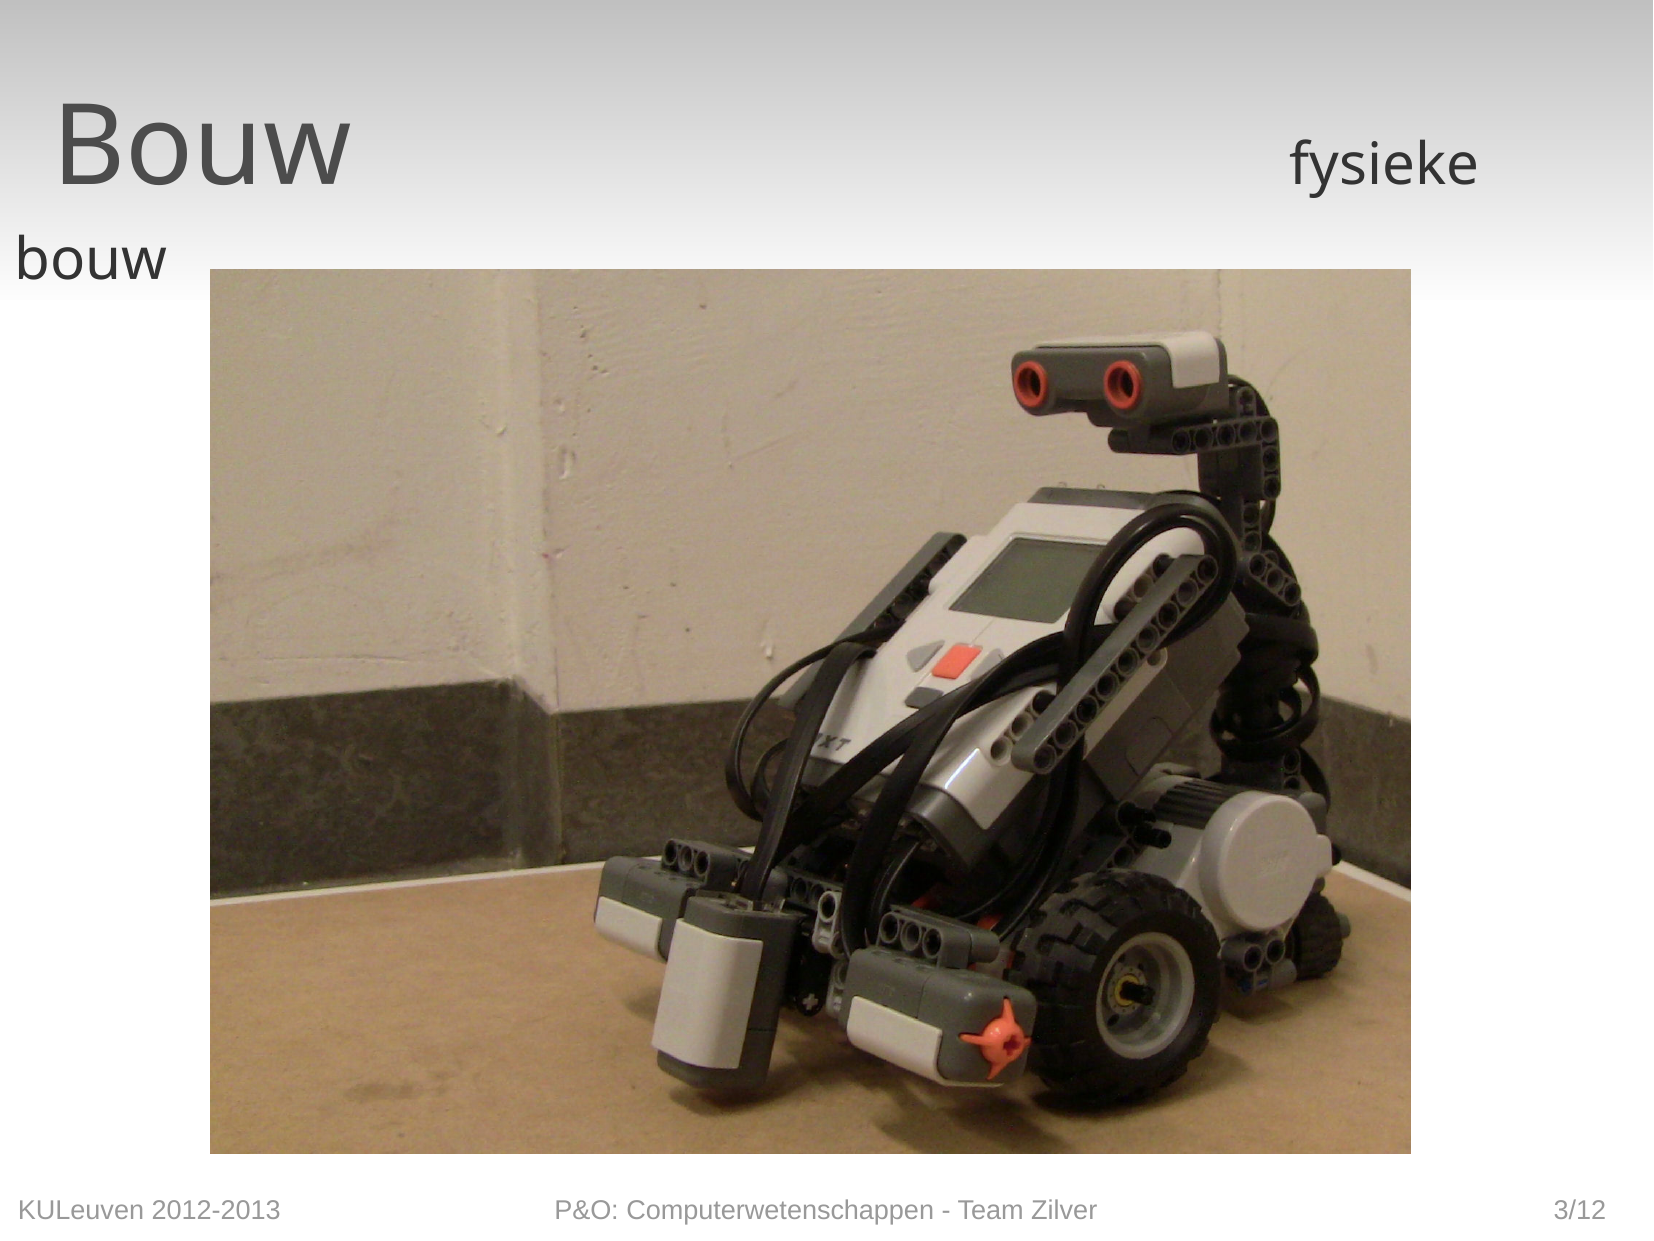

Bouw		fysieke bouw
	Bouw		fysieke bouw
	Bouw		fysieke bouw
KULeuven 2012-2013	P&O: Computerwetenschappen - Team Zilver /12